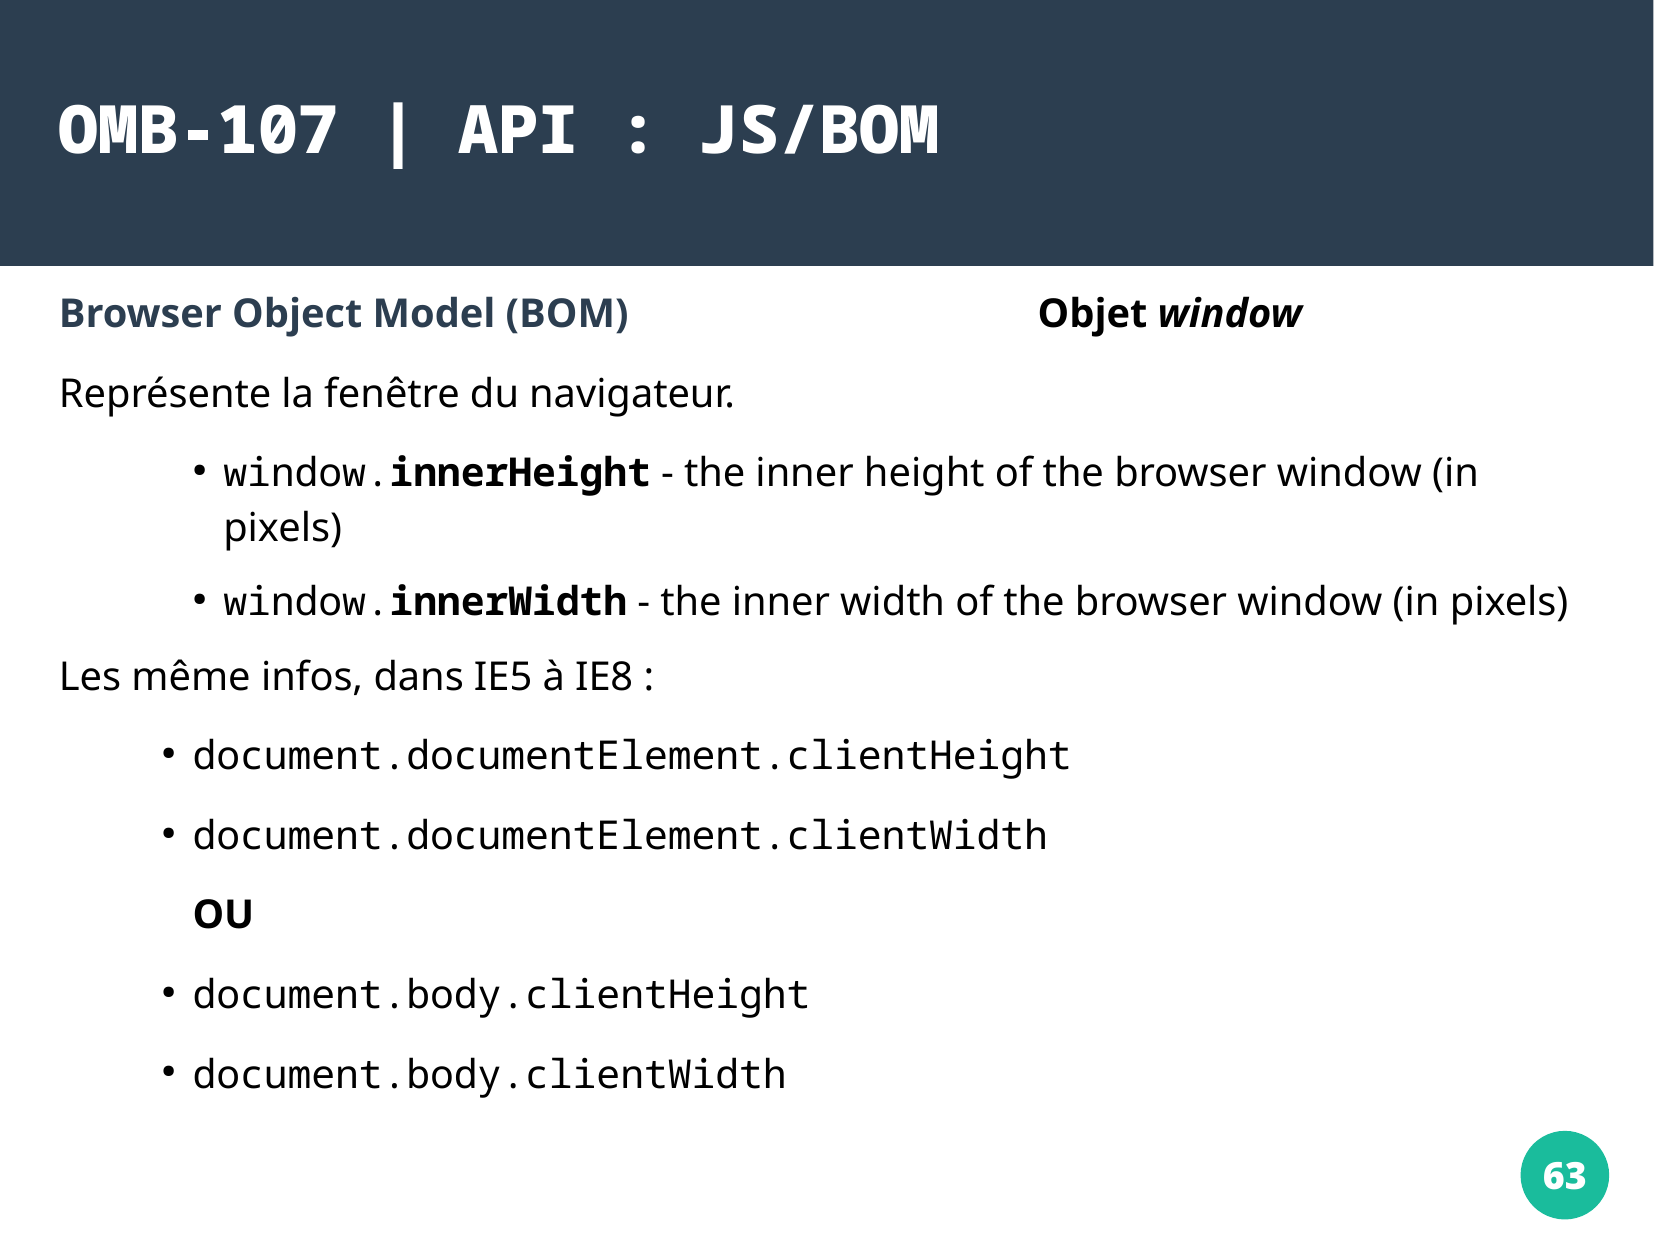

# OMB-107 | API : JS/BOM
Browser Object Model (BOM)					 					 					 				 							 					Objet window
Représente la fenêtre du navigateur.
window.innerHeight - the inner height of the browser window (in pixels)
window.innerWidth - the inner width of the browser window (in pixels)
Les même infos, dans IE5 à IE8 :
document.documentElement.clientHeight
document.documentElement.clientWidth
OU
document.body.clientHeight
document.body.clientWidth
63